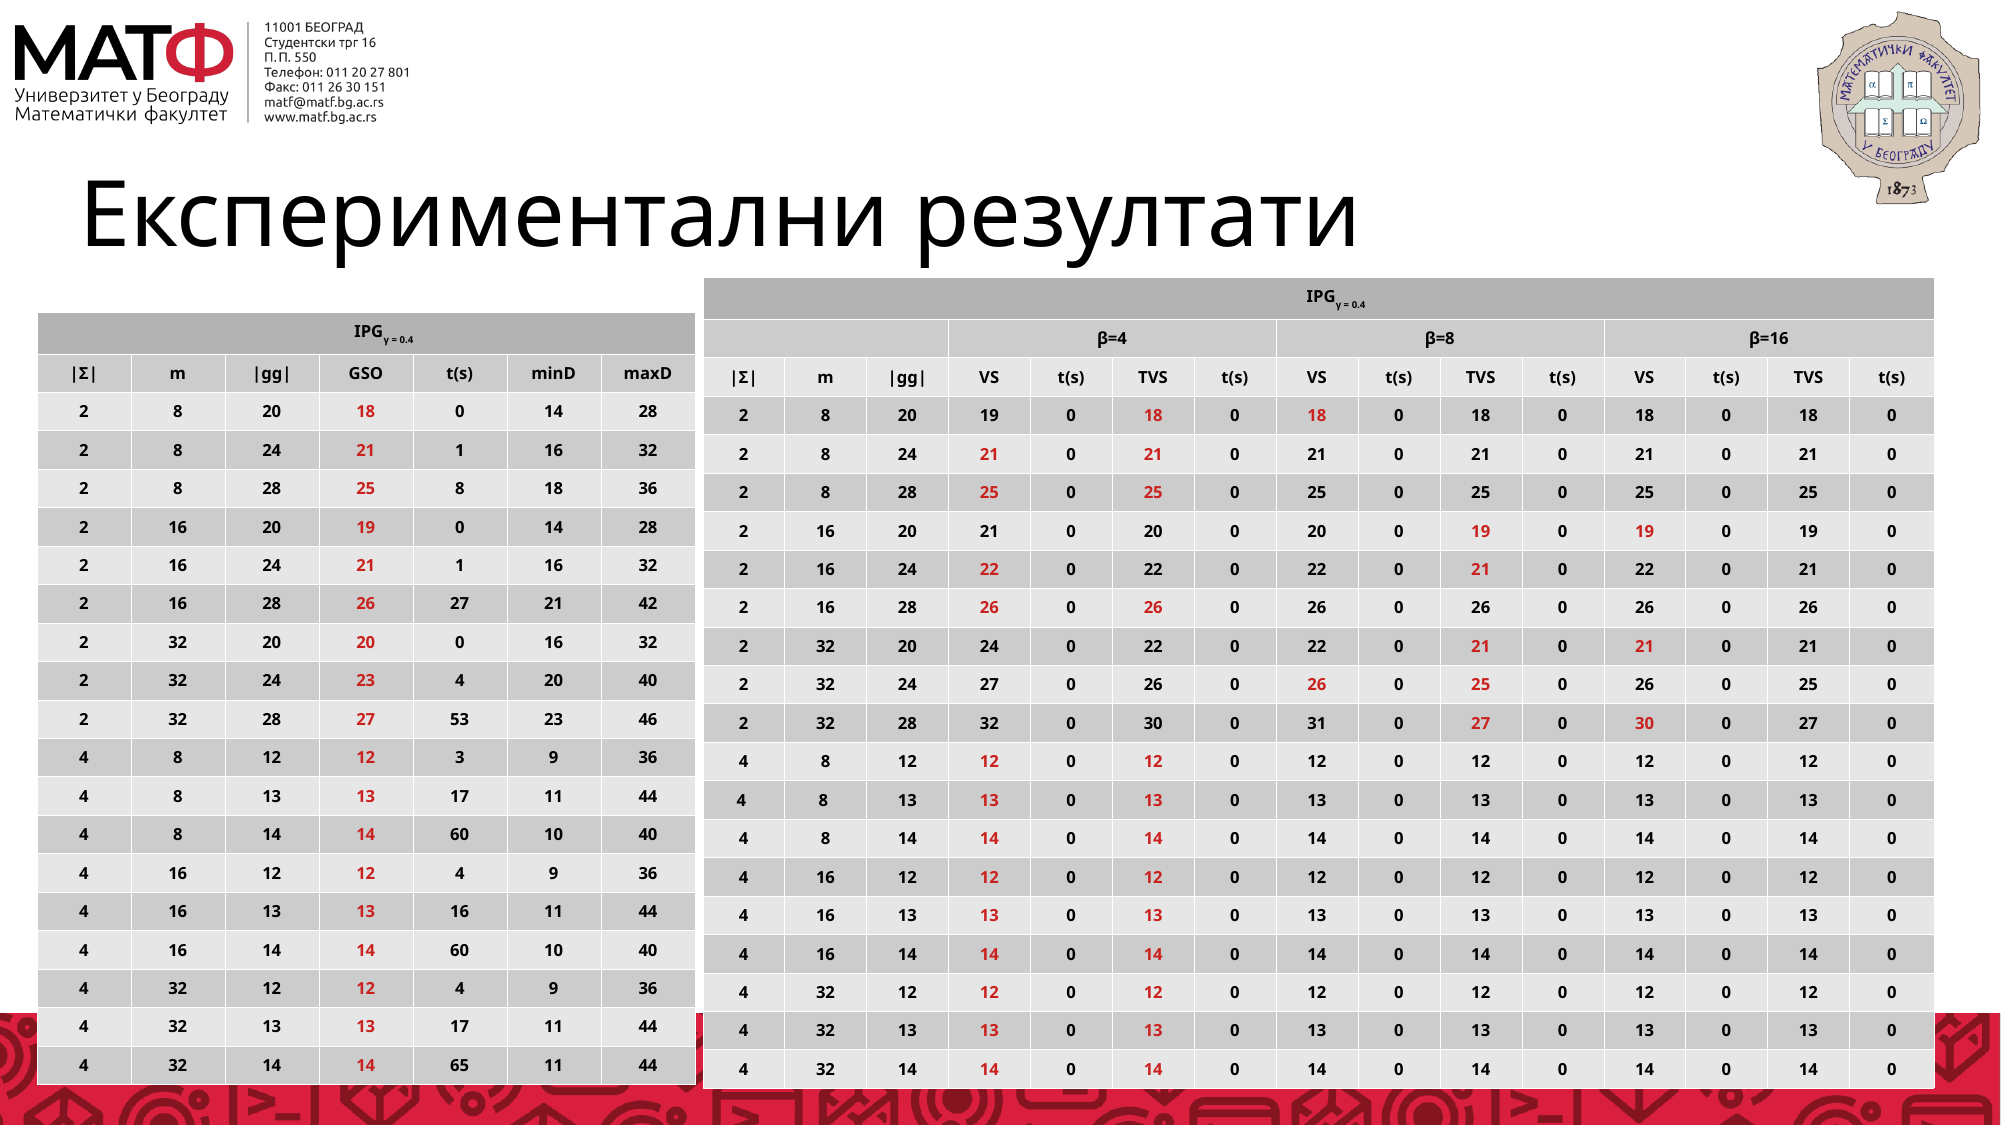

# Експериментални резултати
| IPGγ = 0.4 | | | | | | | | | | | | | | |
| --- | --- | --- | --- | --- | --- | --- | --- | --- | --- | --- | --- | --- | --- | --- |
| | | | β=4 | | | | β=8 | | | | β=16 | | | |
| |Σ| | m | |gg| | VS | t(s) | TVS | t(s) | VS | t(s) | TVS | t(s) | VS | t(s) | TVS | t(s) |
| 2 | 8 | 20 | 19 | 0 | 18 | 0 | 18 | 0 | 18 | 0 | 18 | 0 | 18 | 0 |
| 2 | 8 | 24 | 21 | 0 | 21 | 0 | 21 | 0 | 21 | 0 | 21 | 0 | 21 | 0 |
| 2 | 8 | 28 | 25 | 0 | 25 | 0 | 25 | 0 | 25 | 0 | 25 | 0 | 25 | 0 |
| 2 | 16 | 20 | 21 | 0 | 20 | 0 | 20 | 0 | 19 | 0 | 19 | 0 | 19 | 0 |
| 2 | 16 | 24 | 22 | 0 | 22 | 0 | 22 | 0 | 21 | 0 | 22 | 0 | 21 | 0 |
| 2 | 16 | 28 | 26 | 0 | 26 | 0 | 26 | 0 | 26 | 0 | 26 | 0 | 26 | 0 |
| 2 | 32 | 20 | 24 | 0 | 22 | 0 | 22 | 0 | 21 | 0 | 21 | 0 | 21 | 0 |
| 2 | 32 | 24 | 27 | 0 | 26 | 0 | 26 | 0 | 25 | 0 | 26 | 0 | 25 | 0 |
| 2 | 32 | 28 | 32 | 0 | 30 | 0 | 31 | 0 | 27 | 0 | 30 | 0 | 27 | 0 |
| 4 | 8 | 12 | 12 | 0 | 12 | 0 | 12 | 0 | 12 | 0 | 12 | 0 | 12 | 0 |
| 4 | 8 | 13 | 13 | 0 | 13 | 0 | 13 | 0 | 13 | 0 | 13 | 0 | 13 | 0 |
| 4 | 8 | 14 | 14 | 0 | 14 | 0 | 14 | 0 | 14 | 0 | 14 | 0 | 14 | 0 |
| 4 | 16 | 12 | 12 | 0 | 12 | 0 | 12 | 0 | 12 | 0 | 12 | 0 | 12 | 0 |
| 4 | 16 | 13 | 13 | 0 | 13 | 0 | 13 | 0 | 13 | 0 | 13 | 0 | 13 | 0 |
| 4 | 16 | 14 | 14 | 0 | 14 | 0 | 14 | 0 | 14 | 0 | 14 | 0 | 14 | 0 |
| 4 | 32 | 12 | 12 | 0 | 12 | 0 | 12 | 0 | 12 | 0 | 12 | 0 | 12 | 0 |
| 4 | 32 | 13 | 13 | 0 | 13 | 0 | 13 | 0 | 13 | 0 | 13 | 0 | 13 | 0 |
| 4 | 32 | 14 | 14 | 0 | 14 | 0 | 14 | 0 | 14 | 0 | 14 | 0 | 14 | 0 |
| IPGγ = 0.4 | | | | | | |
| --- | --- | --- | --- | --- | --- | --- |
| |Σ| | m | |gg| | GSO | t(s) | minD | maxD |
| 2 | 8 | 20 | 18 | 0 | 14 | 28 |
| 2 | 8 | 24 | 21 | 1 | 16 | 32 |
| 2 | 8 | 28 | 25 | 8 | 18 | 36 |
| 2 | 16 | 20 | 19 | 0 | 14 | 28 |
| 2 | 16 | 24 | 21 | 1 | 16 | 32 |
| 2 | 16 | 28 | 26 | 27 | 21 | 42 |
| 2 | 32 | 20 | 20 | 0 | 16 | 32 |
| 2 | 32 | 24 | 23 | 4 | 20 | 40 |
| 2 | 32 | 28 | 27 | 53 | 23 | 46 |
| 4 | 8 | 12 | 12 | 3 | 9 | 36 |
| 4 | 8 | 13 | 13 | 17 | 11 | 44 |
| 4 | 8 | 14 | 14 | 60 | 10 | 40 |
| 4 | 16 | 12 | 12 | 4 | 9 | 36 |
| 4 | 16 | 13 | 13 | 16 | 11 | 44 |
| 4 | 16 | 14 | 14 | 60 | 10 | 40 |
| 4 | 32 | 12 | 12 | 4 | 9 | 36 |
| 4 | 32 | 13 | 13 | 17 | 11 | 44 |
| 4 | 32 | 14 | 14 | 65 | 11 | 44 |